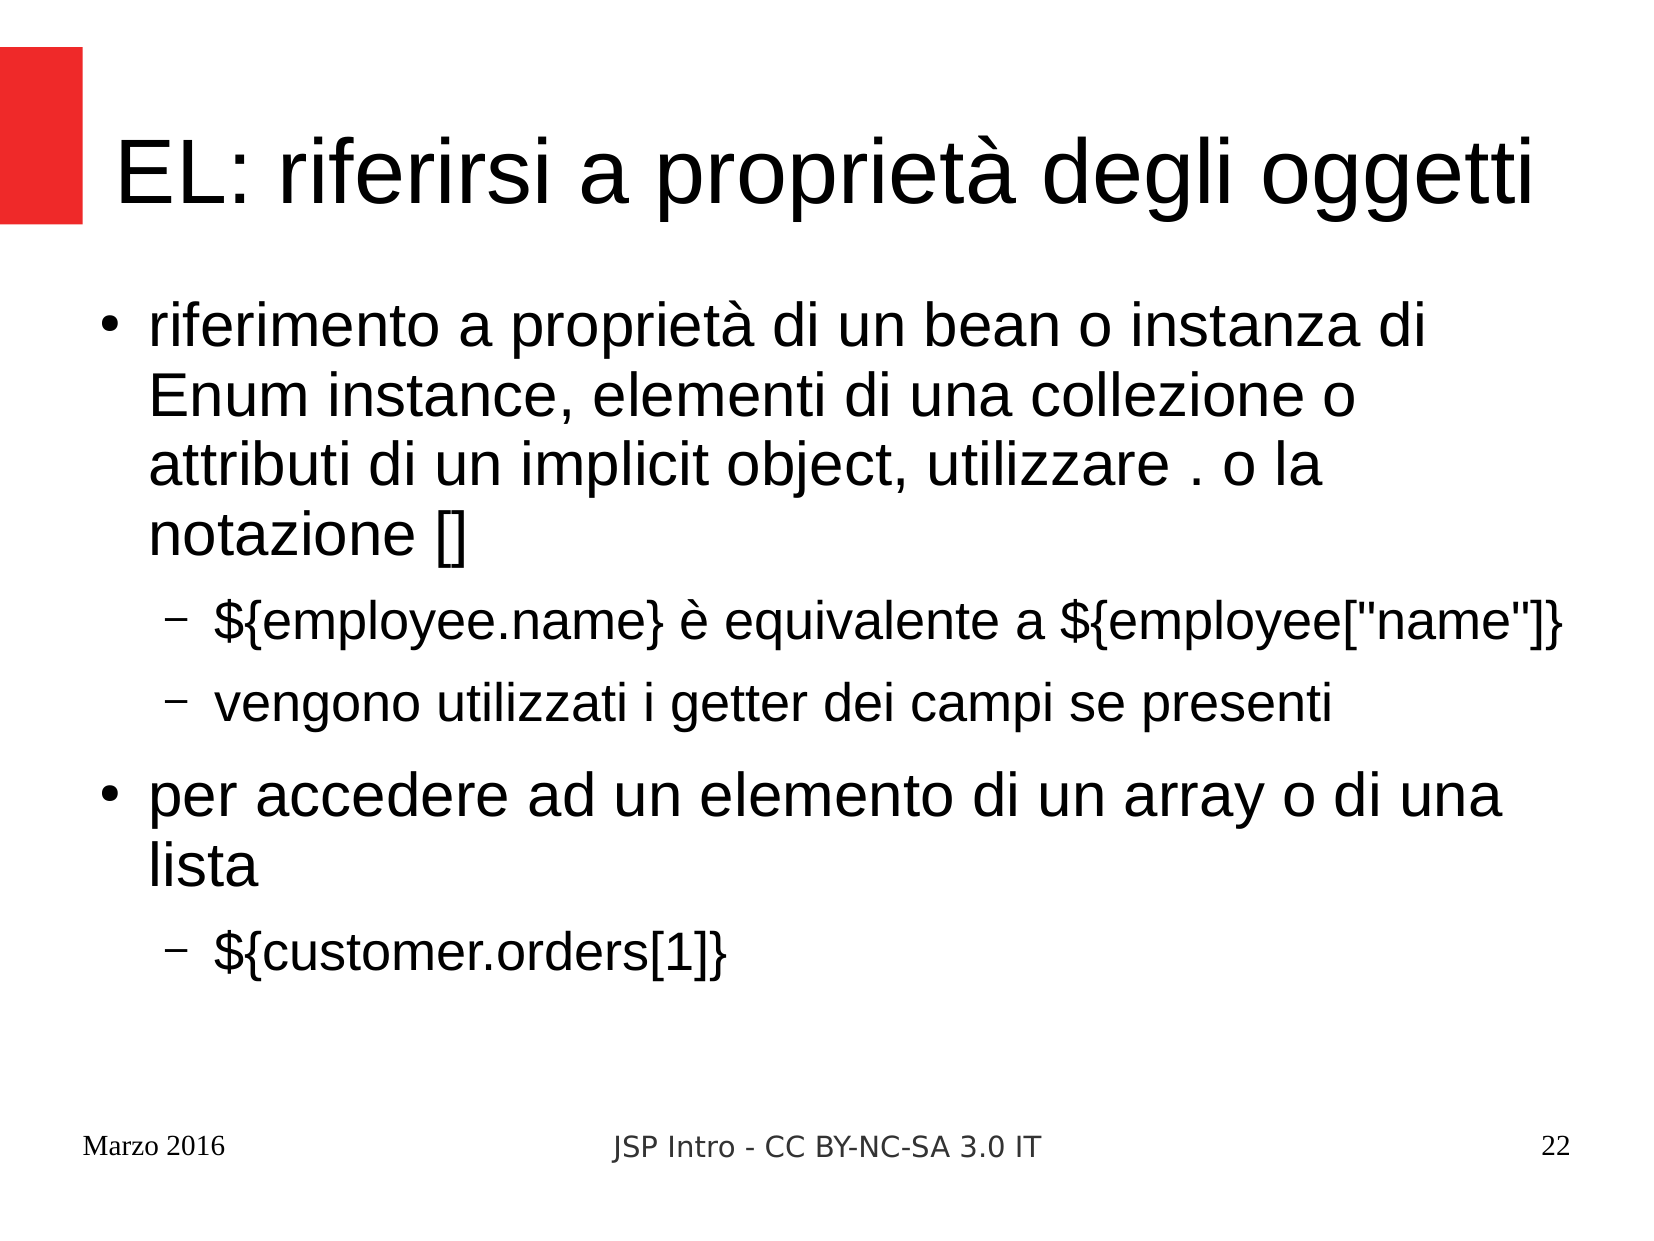

# EL: riferirsi a proprietà degli oggetti
riferimento a proprietà di un bean o instanza di Enum instance, elementi di una collezione o attributi di un implicit object, utilizzare . o la notazione []
${employee.name} è equivalente a ${employee["name"]}
vengono utilizzati i getter dei campi se presenti
per accedere ad un elemento di un array o di una lista
${customer.orders[1]}
Your Date Here
Your Footer Here
22